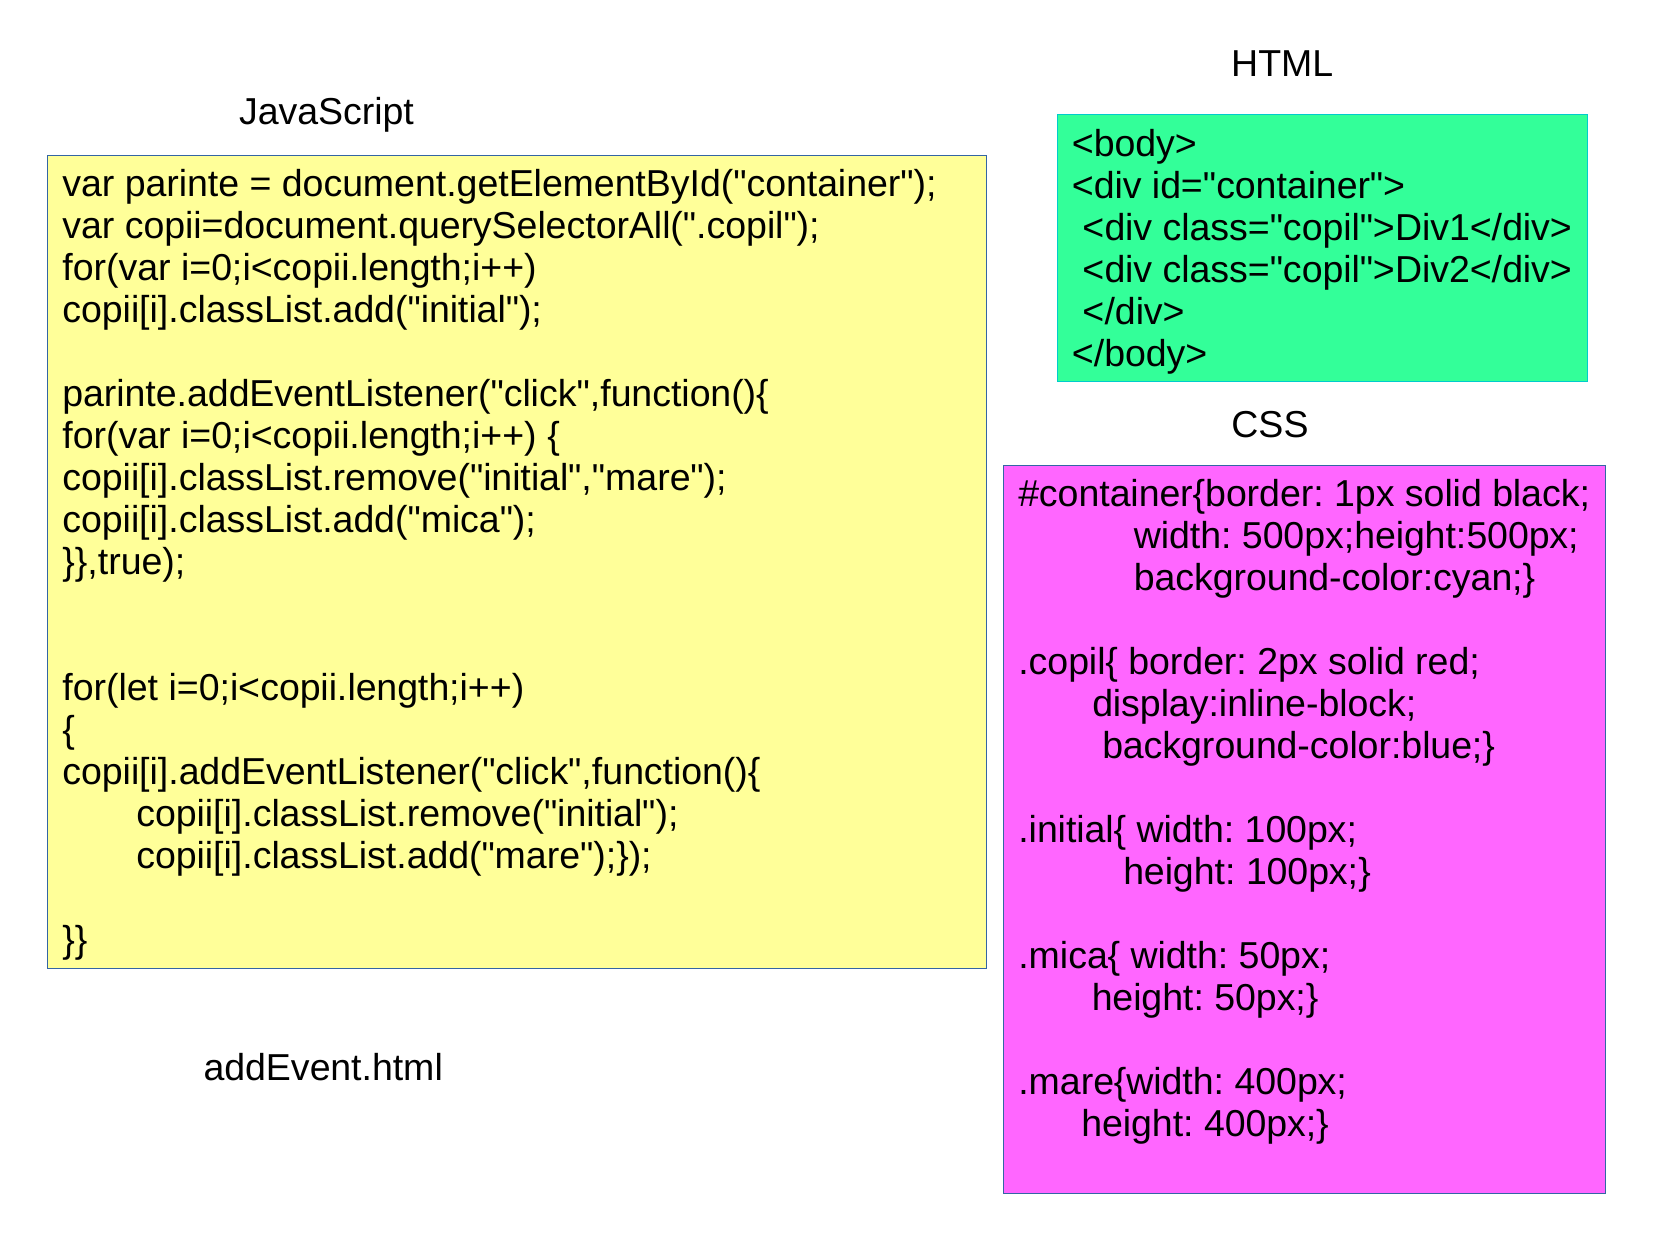

HTML
JavaScript
<body>
<div id="container">
 <div class="copil">Div1</div>
 <div class="copil">Div2</div>
 </div>
</body>
var parinte = document.getElementById("container");
var copii=document.querySelectorAll(".copil");
for(var i=0;i<copii.length;i++) copii[i].classList.add("initial");
parinte.addEventListener("click",function(){
for(var i=0;i<copii.length;i++) {
copii[i].classList.remove("initial","mare");
copii[i].classList.add("mica");
}},true);
for(let i=0;i<copii.length;i++)
{
copii[i].addEventListener("click",function(){
	copii[i].classList.remove("initial");
	copii[i].classList.add("mare");});
}}
CSS
#container{border: 1px solid black;
 width: 500px;height:500px;
 background-color:cyan;}
.copil{ border: 2px solid red;
	display:inline-block;
 background-color:blue;}
.initial{ width: 100px;
 height: 100px;}
.mica{ width: 50px;
 height: 50px;}
.mare{width: 400px;
 height: 400px;}
addEvent.html